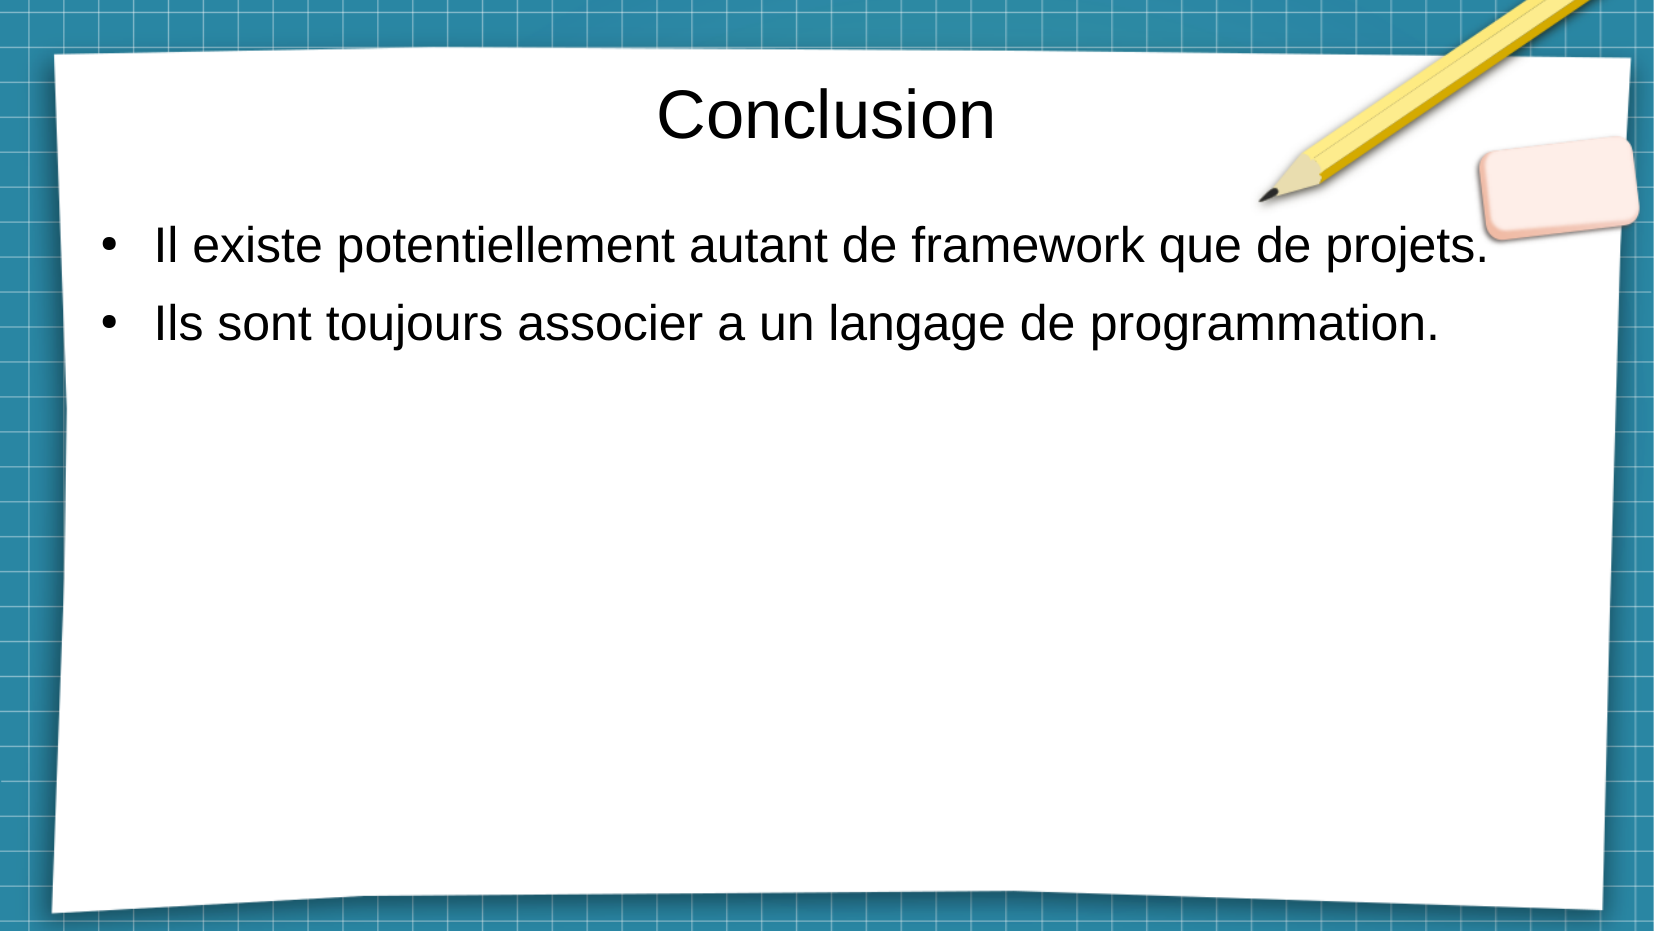

# Conclusion
Il existe potentiellement autant de framework que de projets.
Ils sont toujours associer a un langage de programmation.